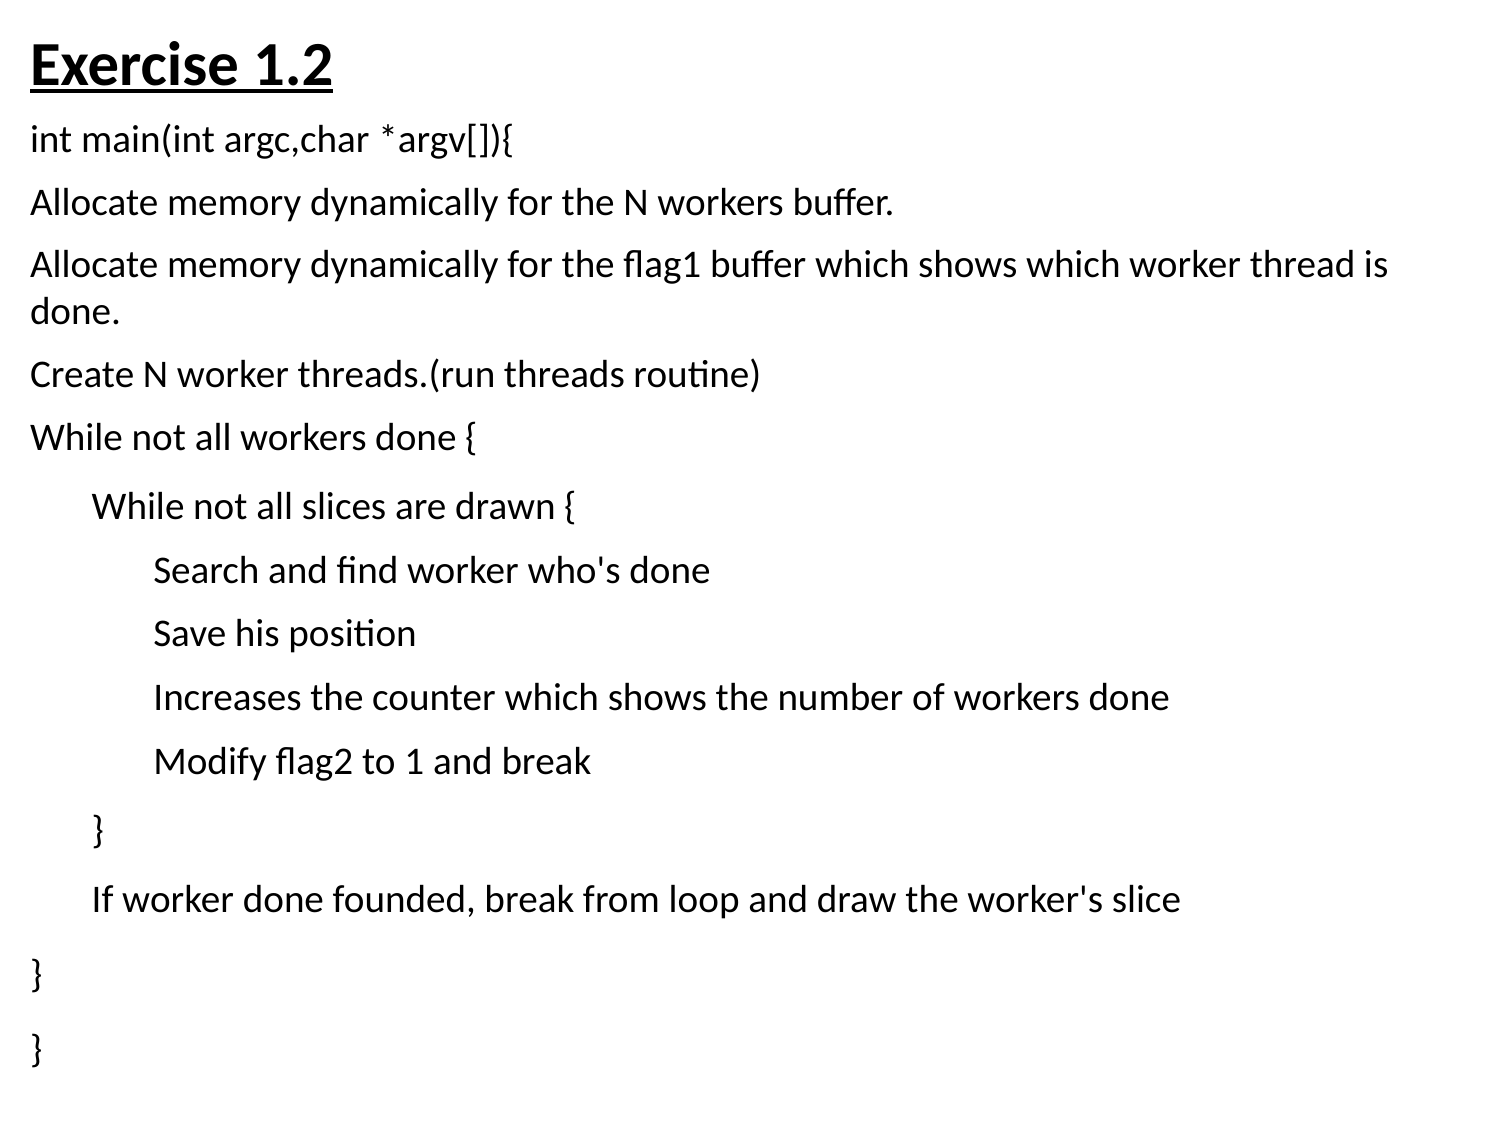

# Exercise 1.2
int main(int argc,char *argv[]){
Allocate memory dynamically for the N workers buffer.
Allocate memory dynamically for the flag1 buffer which shows which worker thread is done.
Create N worker threads.(run threads routine)
While not all workers done {
While not all slices are drawn {
Search and find worker who's done
Save his position
Increases the counter which shows the number of workers done
Modify flag2 to 1 and break
}
If worker done founded, break from loop and draw the worker's slice
}
}